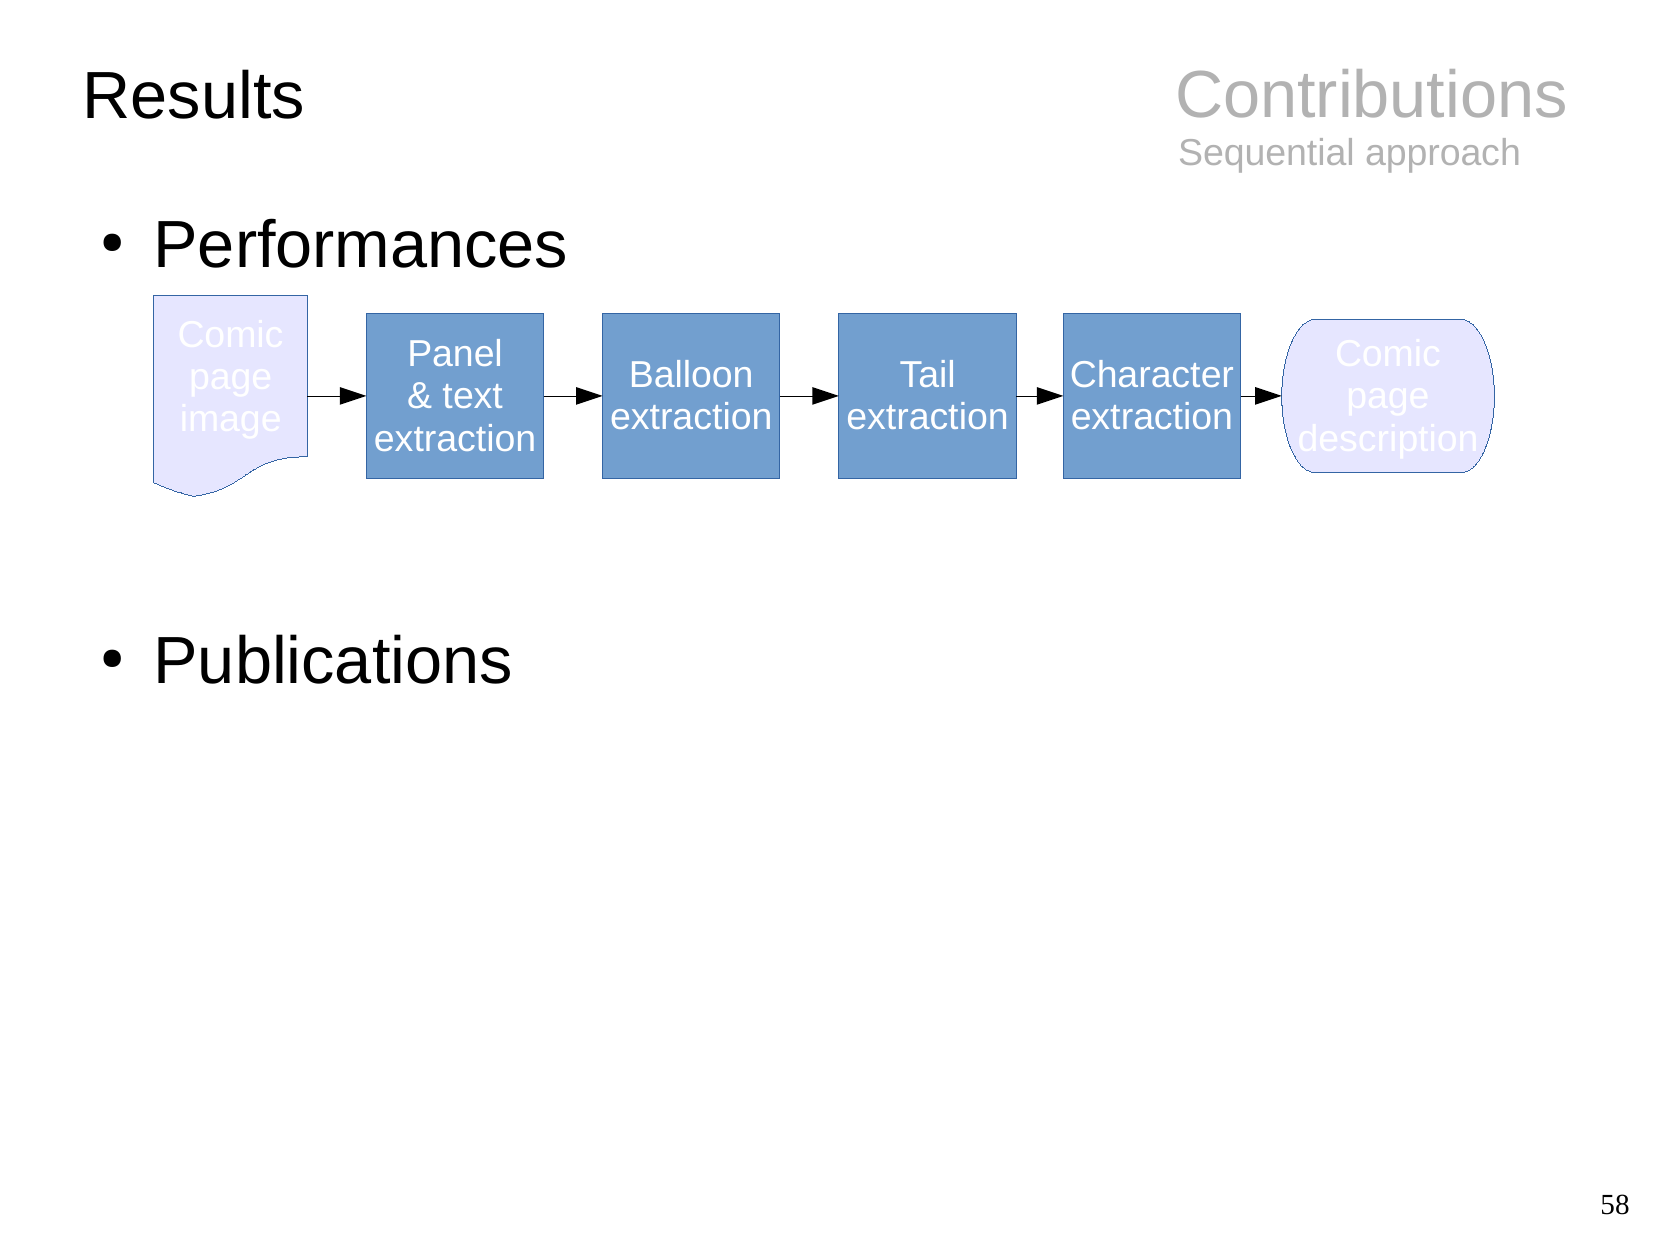

# Results
Performances
Comic
page
image
Panel
& text
extraction
Balloon
extraction
Tail
extraction
Character
extraction
Comic
page
description
Publications
58